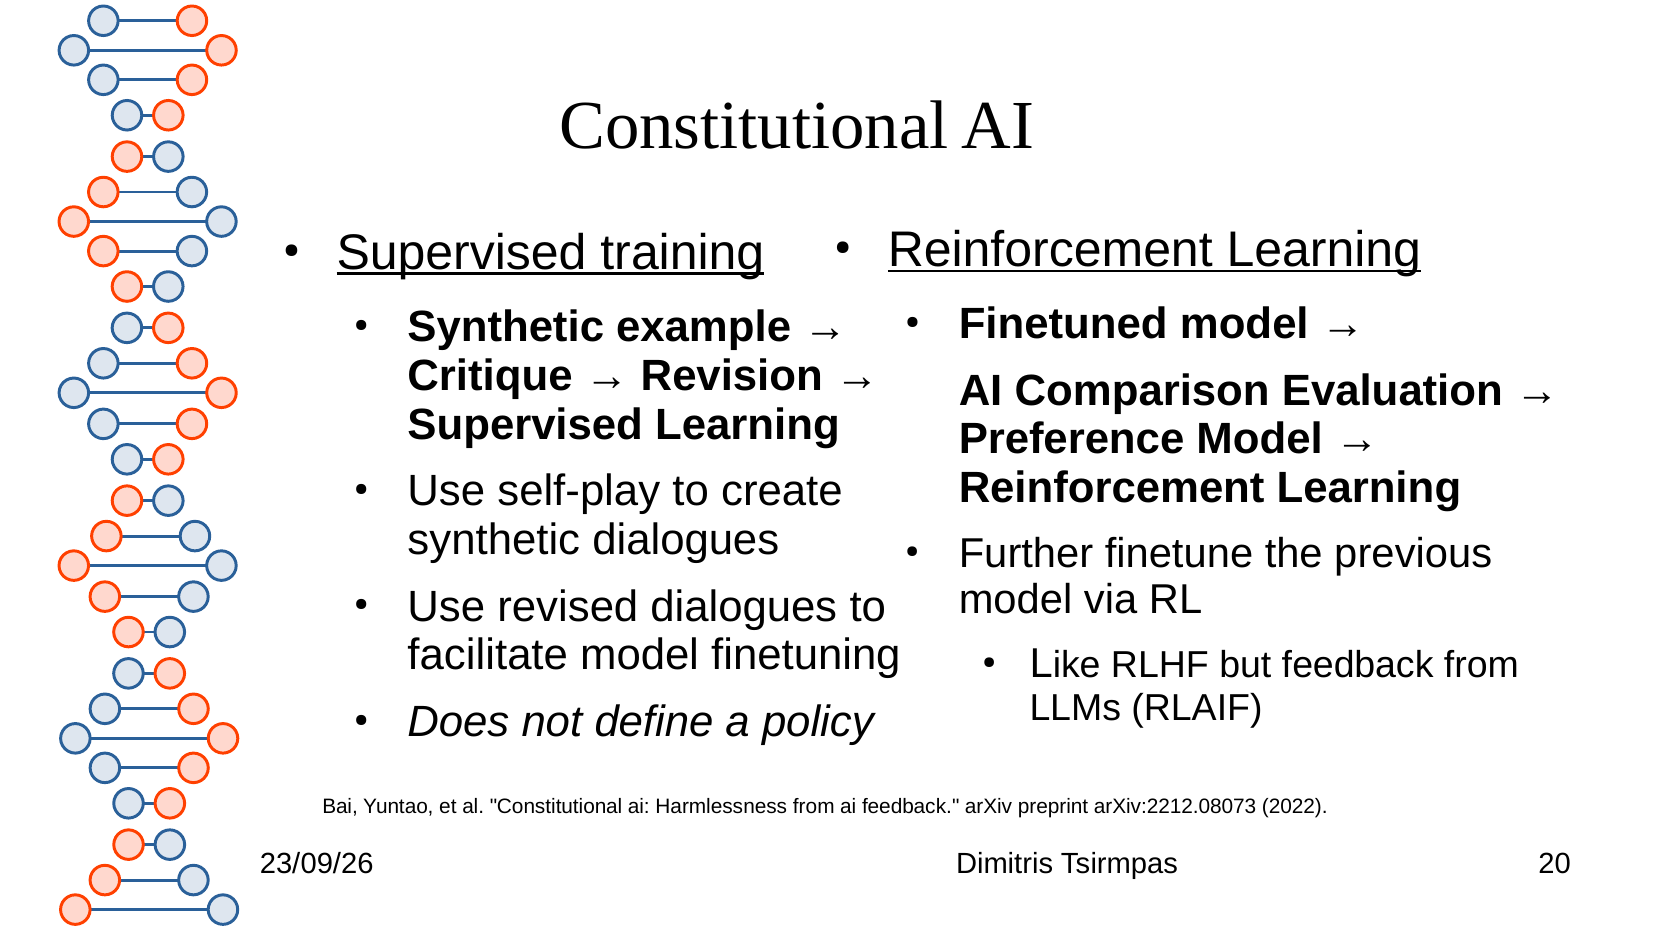

# Constitutional AI
Reinforcement Learning
Finetuned model →
AI Comparison Evaluation → Preference Model → Reinforcement Learning
Further finetune the previous model via RL
Like RLHF but feedback from LLMs (RLAIF)
Supervised training
Synthetic example → Critique → Revision → Supervised Learning
Use self-play to create synthetic dialogues
Use revised dialogues to facilitate model finetuning
Does not define a policy
Bai, Yuntao, et al. "Constitutional ai: Harmlessness from ai feedback." arXiv preprint arXiv:2212.08073 (2022).
Dimitris Tsirmpas
20